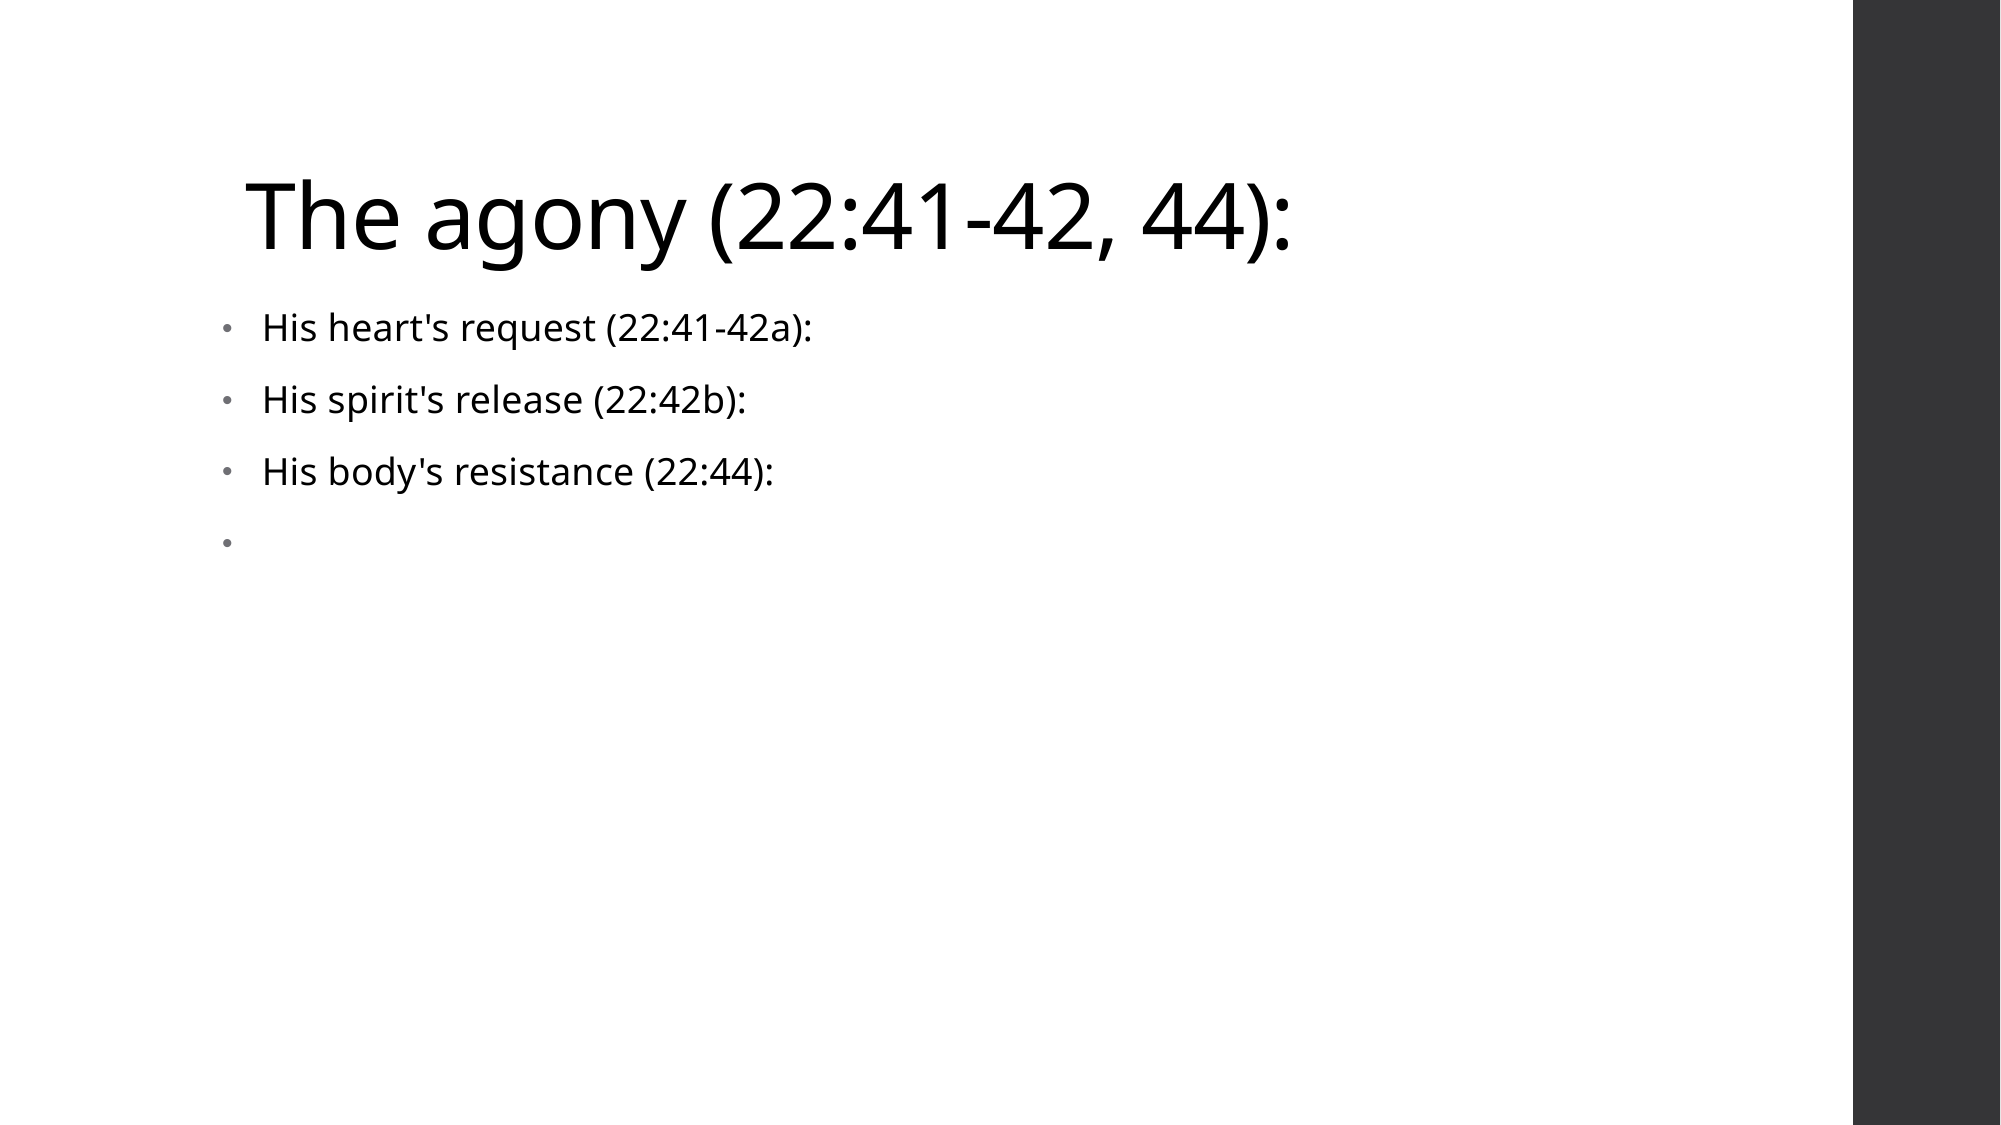

# The agony (22:41-42, 44):
 His heart's request (22:41-42a):
 His spirit's release (22:42b):
 His body's resistance (22:44):